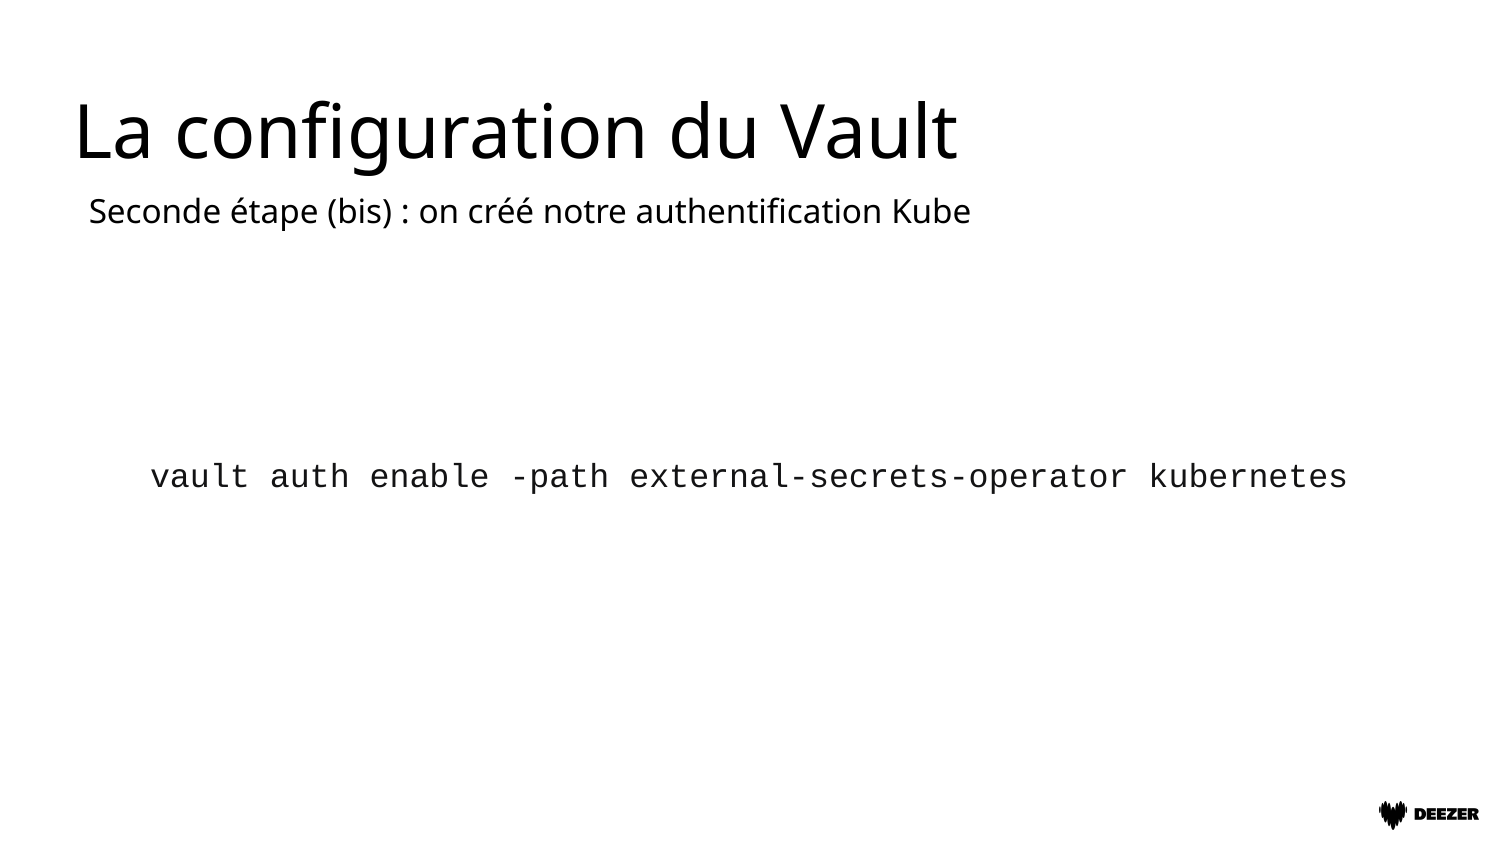

La configuration du Vault
# Seconde étape (bis) : on créé notre authentification Kube
vault auth enable -path external-secrets-operator kubernetes